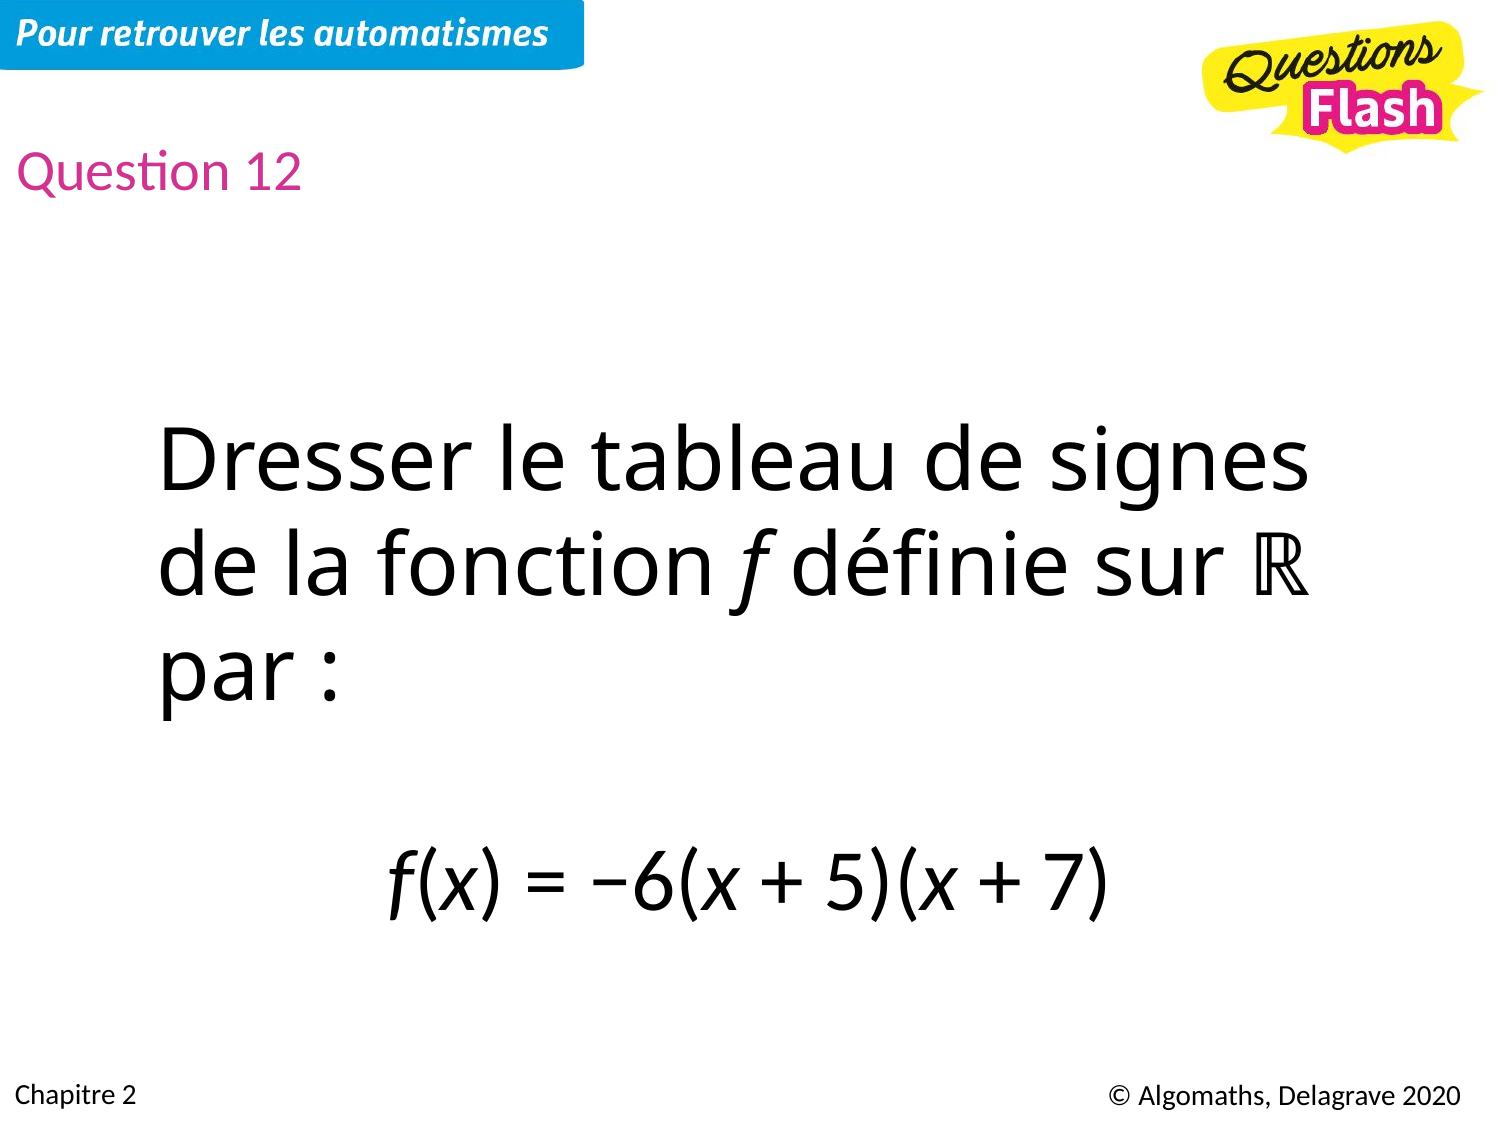

Question 12
Dresser le tableau de signes de la fonction f définie sur ℝ par :
f(x) = −6(x + 5)(x + 7)